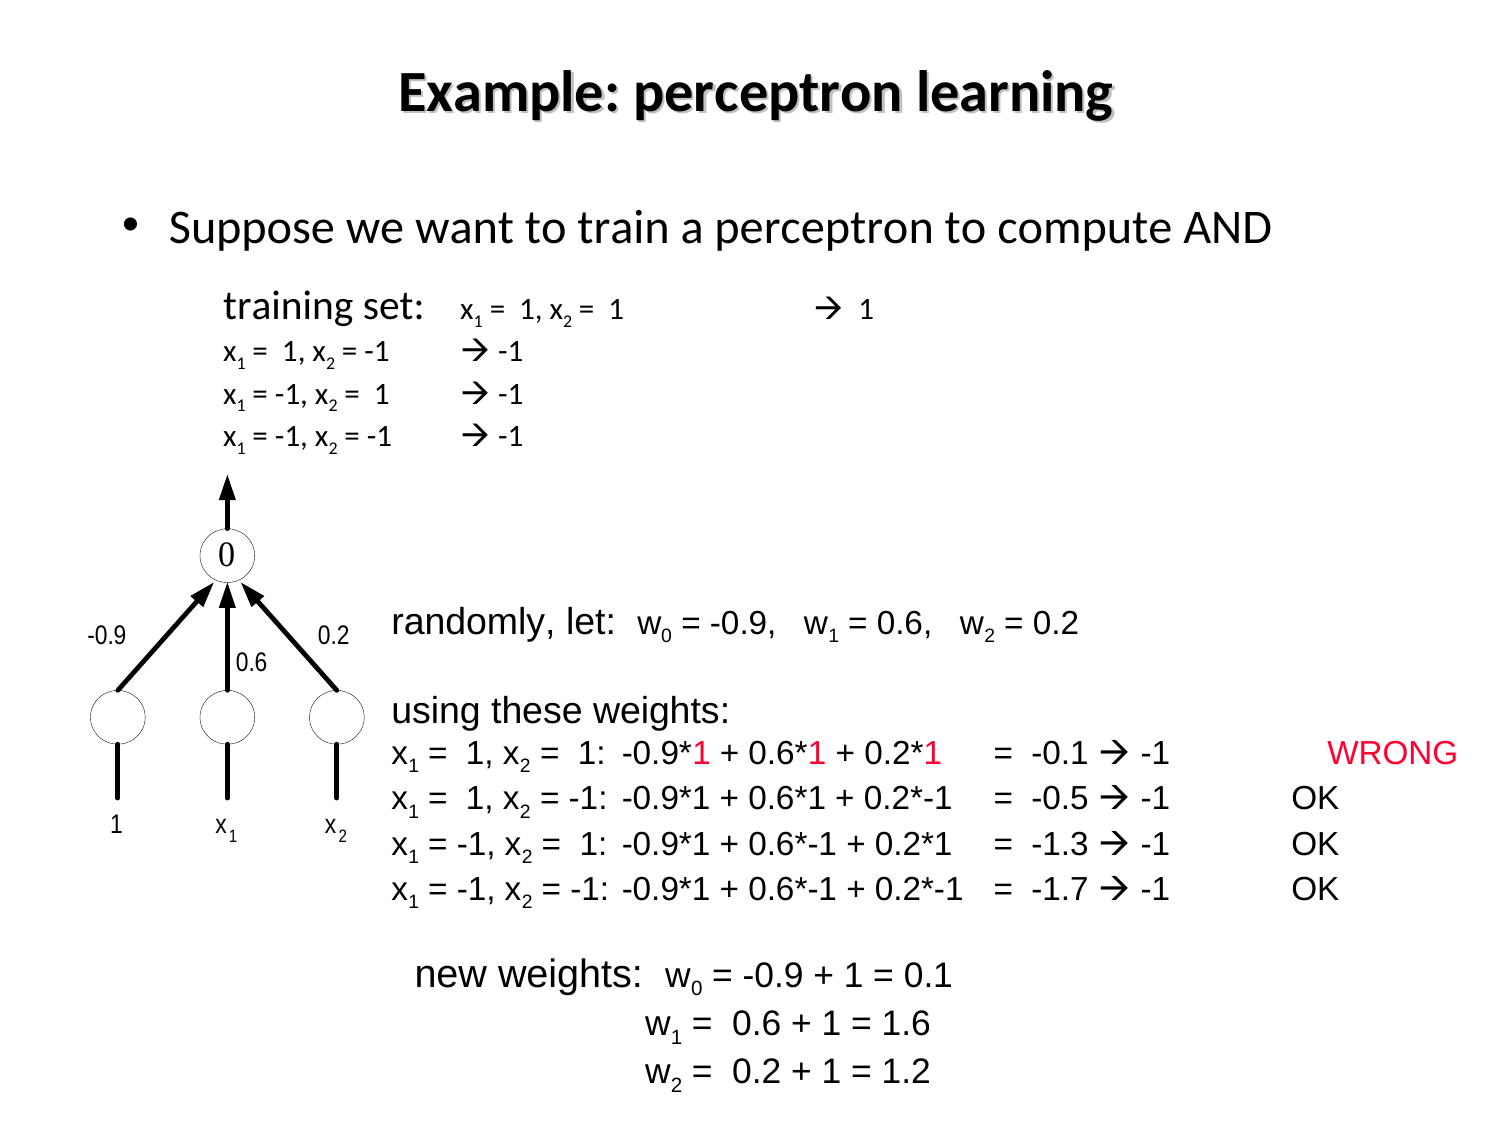

# Example: perceptron learning
Suppose we want to train a perceptron to compute AND
		training set:	x1 = 1, x2 = 1 	 1
				x1 = 1, x2 = -1 	 -1
				x1 = -1, x2 = 1 	 -1
				x1 = -1, x2 = -1 	 -1
randomly, let: w0 = -0.9, w1 = 0.6, w2 = 0.2
using these weights:
x1 = 1, x2 = 1:	-0.9*1 + 0.6*1 + 0.2*1 	= -0.1  -1 WRONG
x1 = 1, x2 = -1:	-0.9*1 + 0.6*1 + 0.2*-1 	= -0.5  -1 	OK
x1 = -1, x2 = 1:	-0.9*1 + 0.6*-1 + 0.2*1 	= -1.3  -1 	OK
x1 = -1, x2 = -1:	-0.9*1 + 0.6*-1 + 0.2*-1	= -1.7  -1 	OK
new weights: w0 = -0.9 + 1 = 0.1
	w1 = 0.6 + 1 = 1.6
	w2 = 0.2 + 1 = 1.2